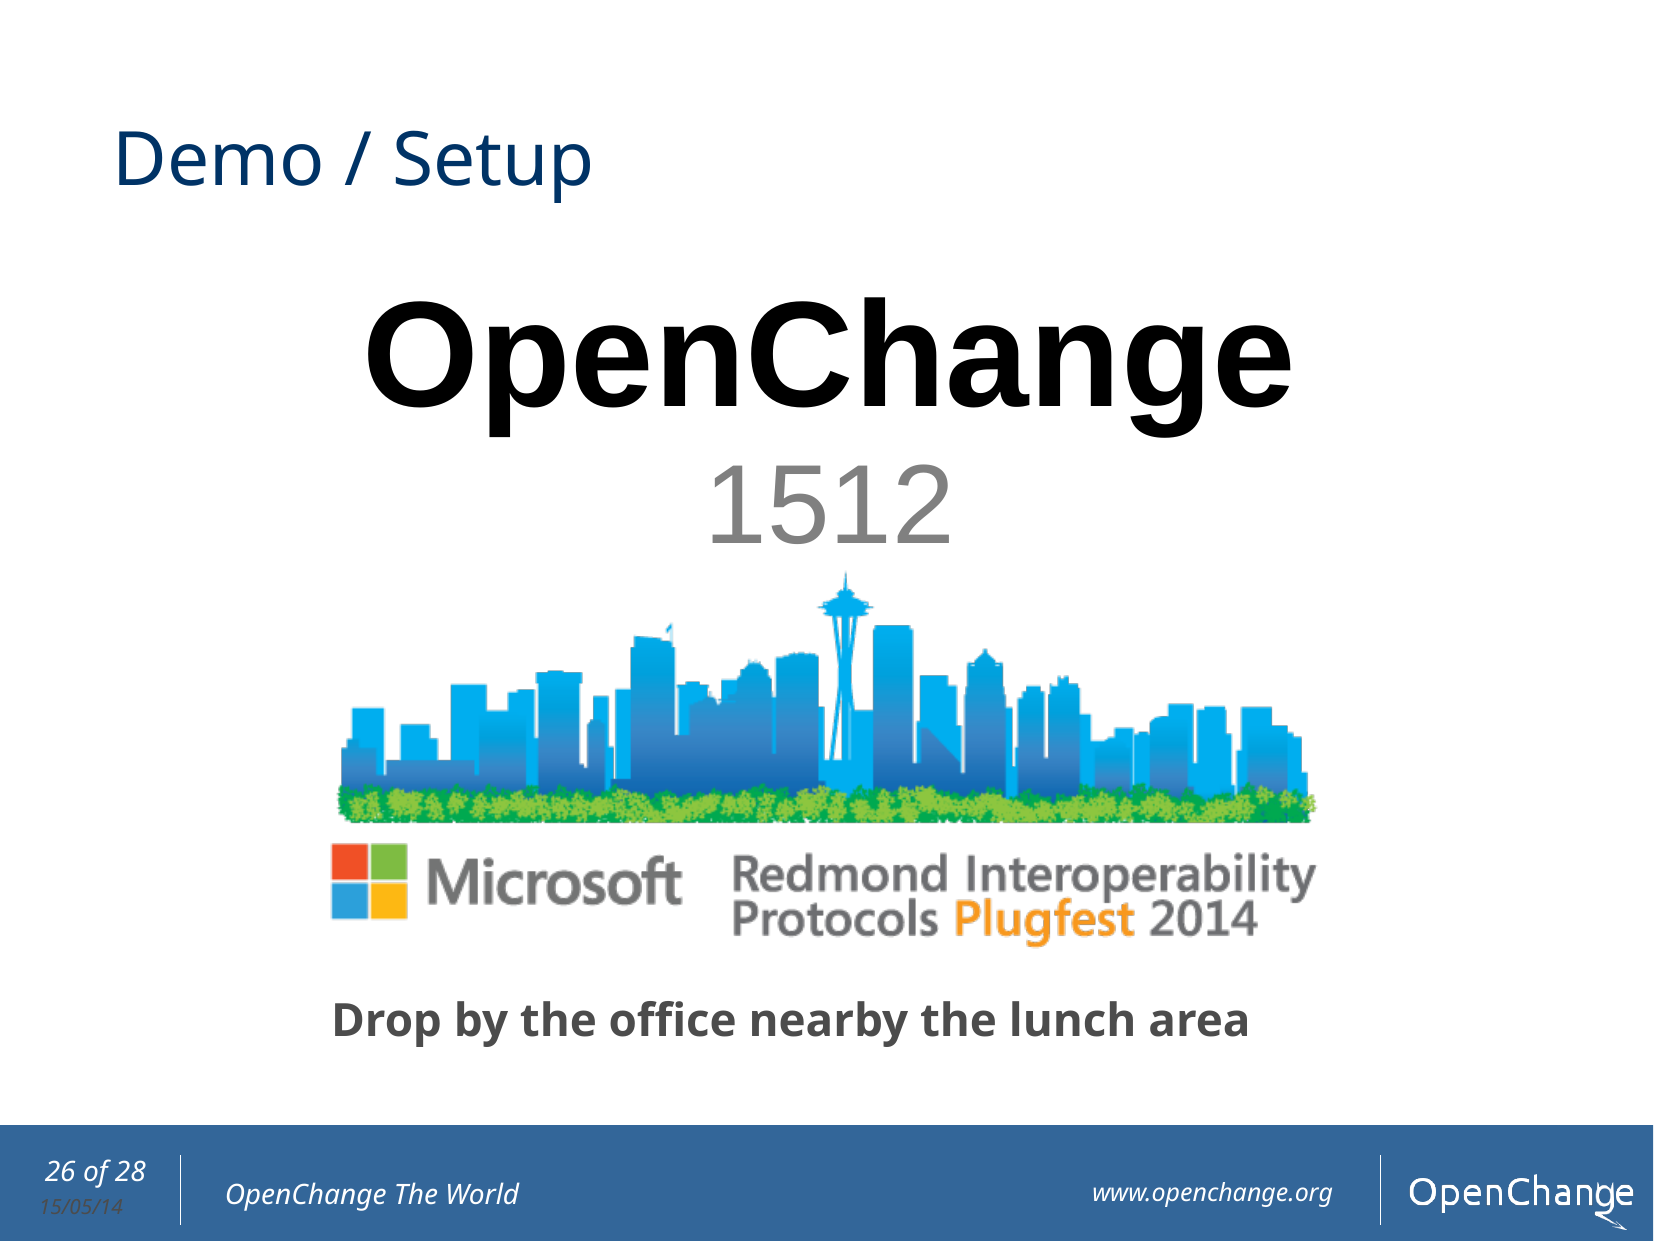

# Demo / Setup
OpenChange
1512
Drop by the office nearby the lunch area